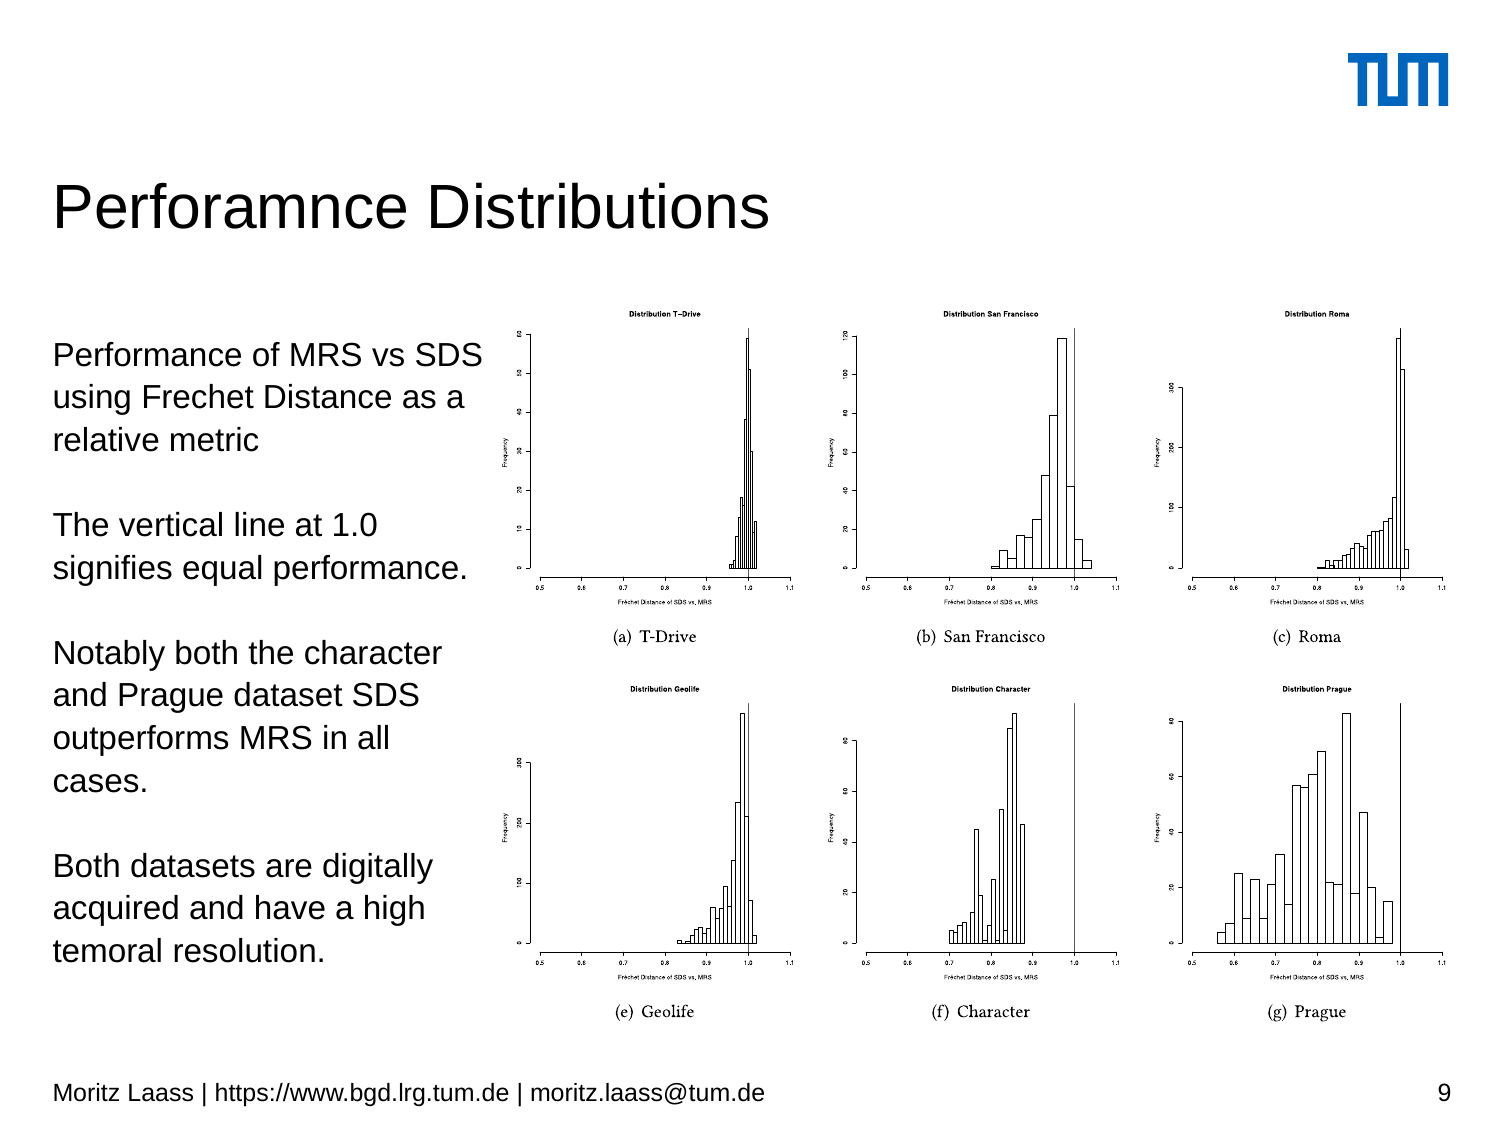

# Perforamnce Distributions
Performance of MRS vs SDS using Frechet Distance as a relative metric
The vertical line at 1.0 signifies equal performance.
Notably both the character and Prague dataset SDS outperforms MRS in all cases.
Both datasets are digitally acquired and have a high temoral resolution.
Moritz Laass | https://www.bgd.lrg.tum.de | moritz.laass@tum.de
9